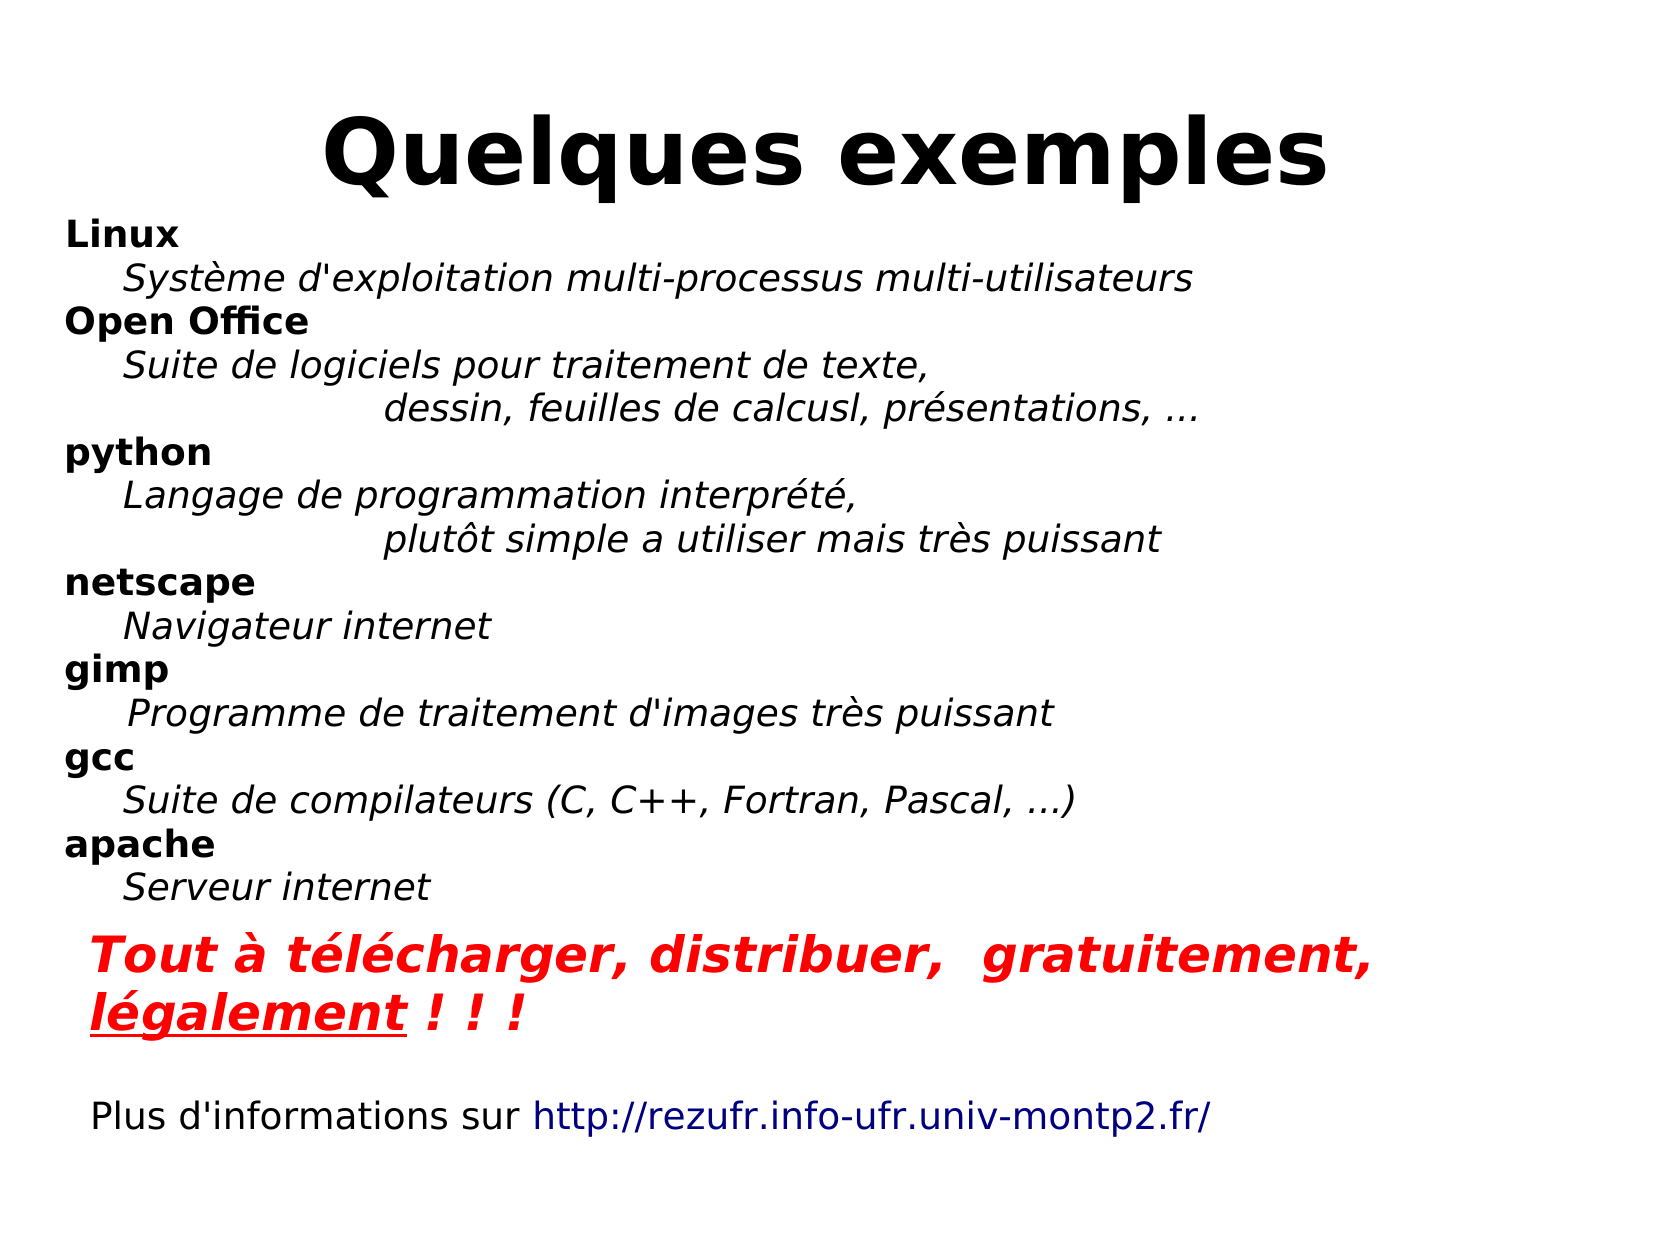

# Quelques exemples
 Linux
Système d'exploitation multi-processus multi-utilisateurs
 Open Office
Suite de logiciels pour traitement de texte,
			dessin, feuilles de calcusl, présentations, ...
 python
Langage de programmation interprété,
			plutôt simple a utiliser mais très puissant
 netscape
Navigateur internet
 gimp
	Programme de traitement d'images très puissant
 gcc
Suite de compilateurs (C, C++, Fortran, Pascal, ...)
 apache
Serveur internet
Tout à télécharger, distribuer, gratuitement, légalement ! ! !
Plus d'informations sur http://rezufr.info-ufr.univ-montp2.fr/